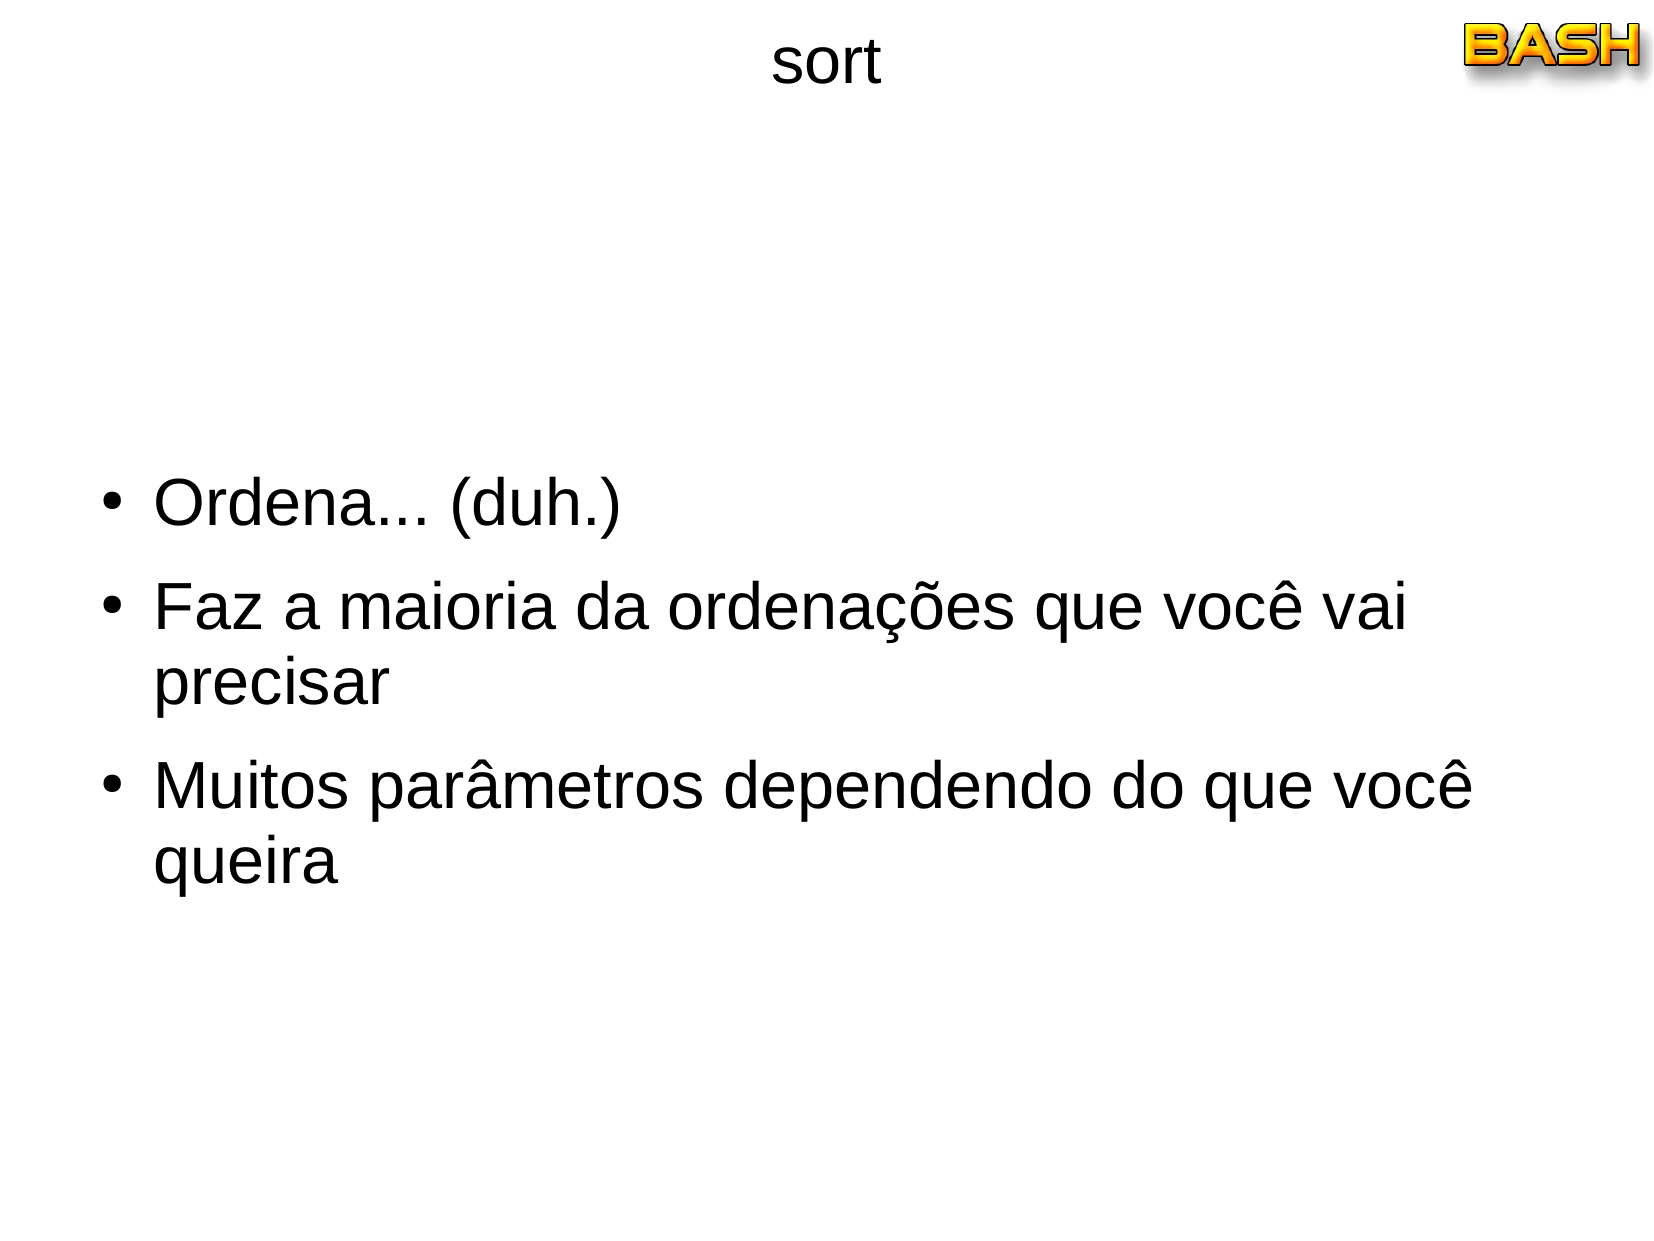

# sort
Ordena... (duh.)
Faz a maioria da ordenações que você vai precisar
Muitos parâmetros dependendo do que você queira